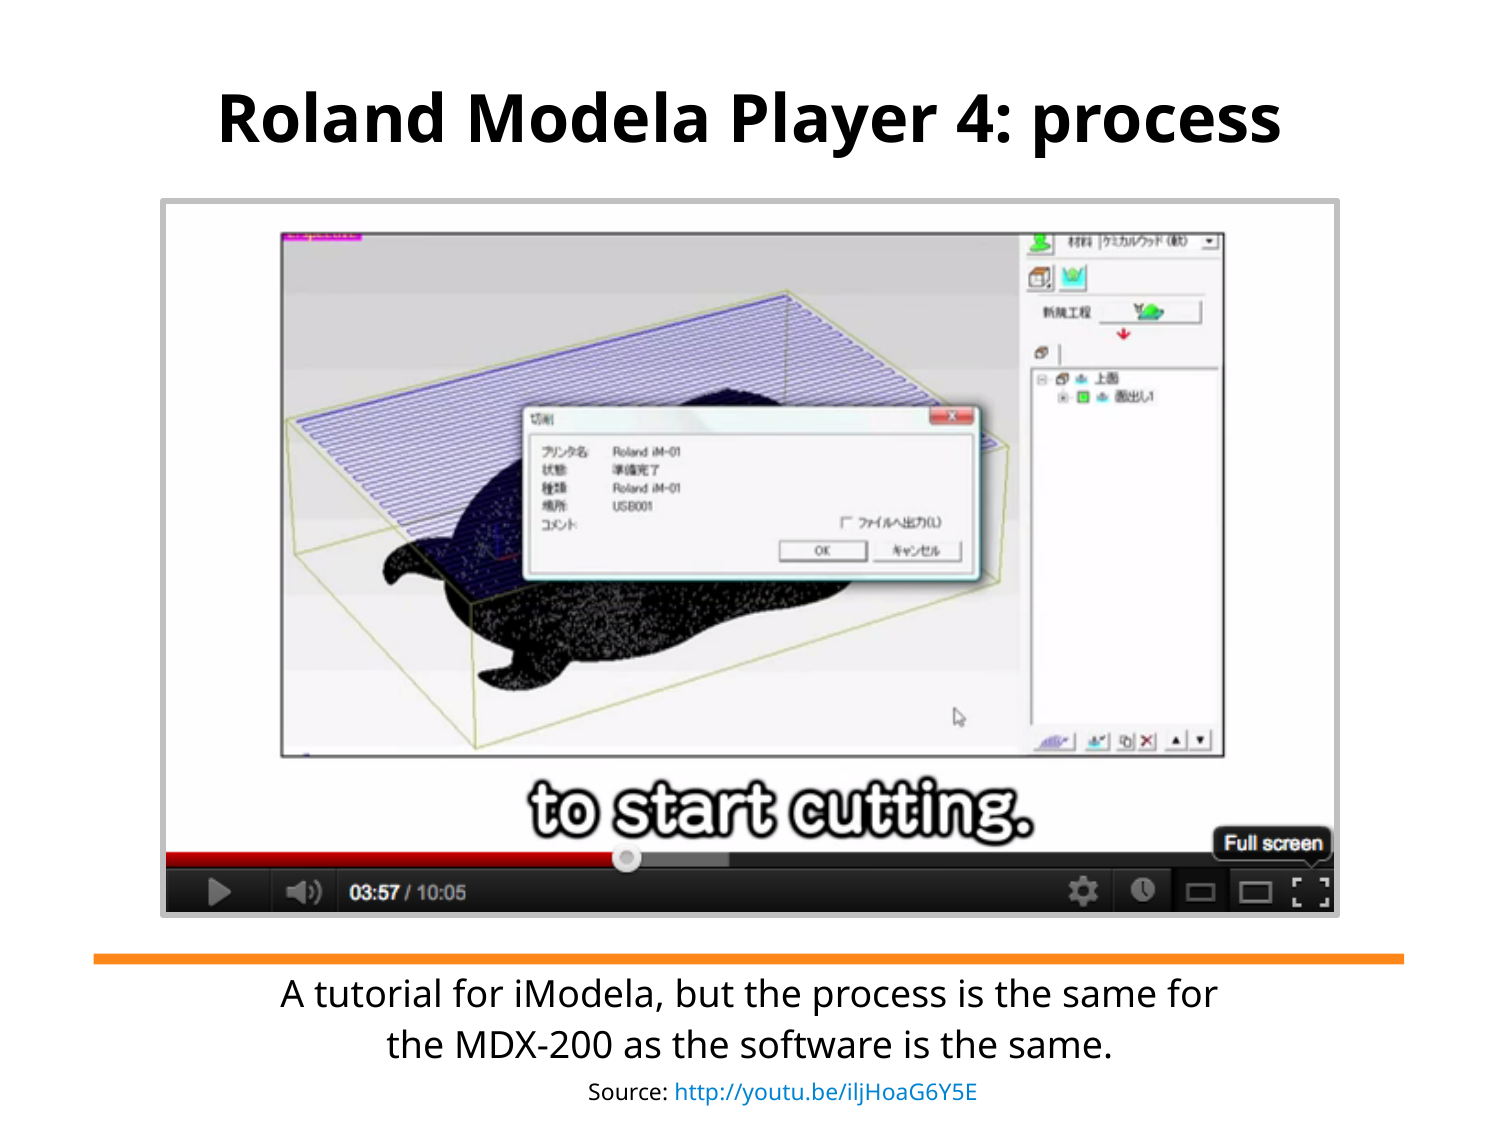

# Roland Modela Player 4: process
A tutorial for iModela, but the process is the same for the MDX-200 as the software is the same.
Source: http://youtu.be/iljHoaG6Y5E